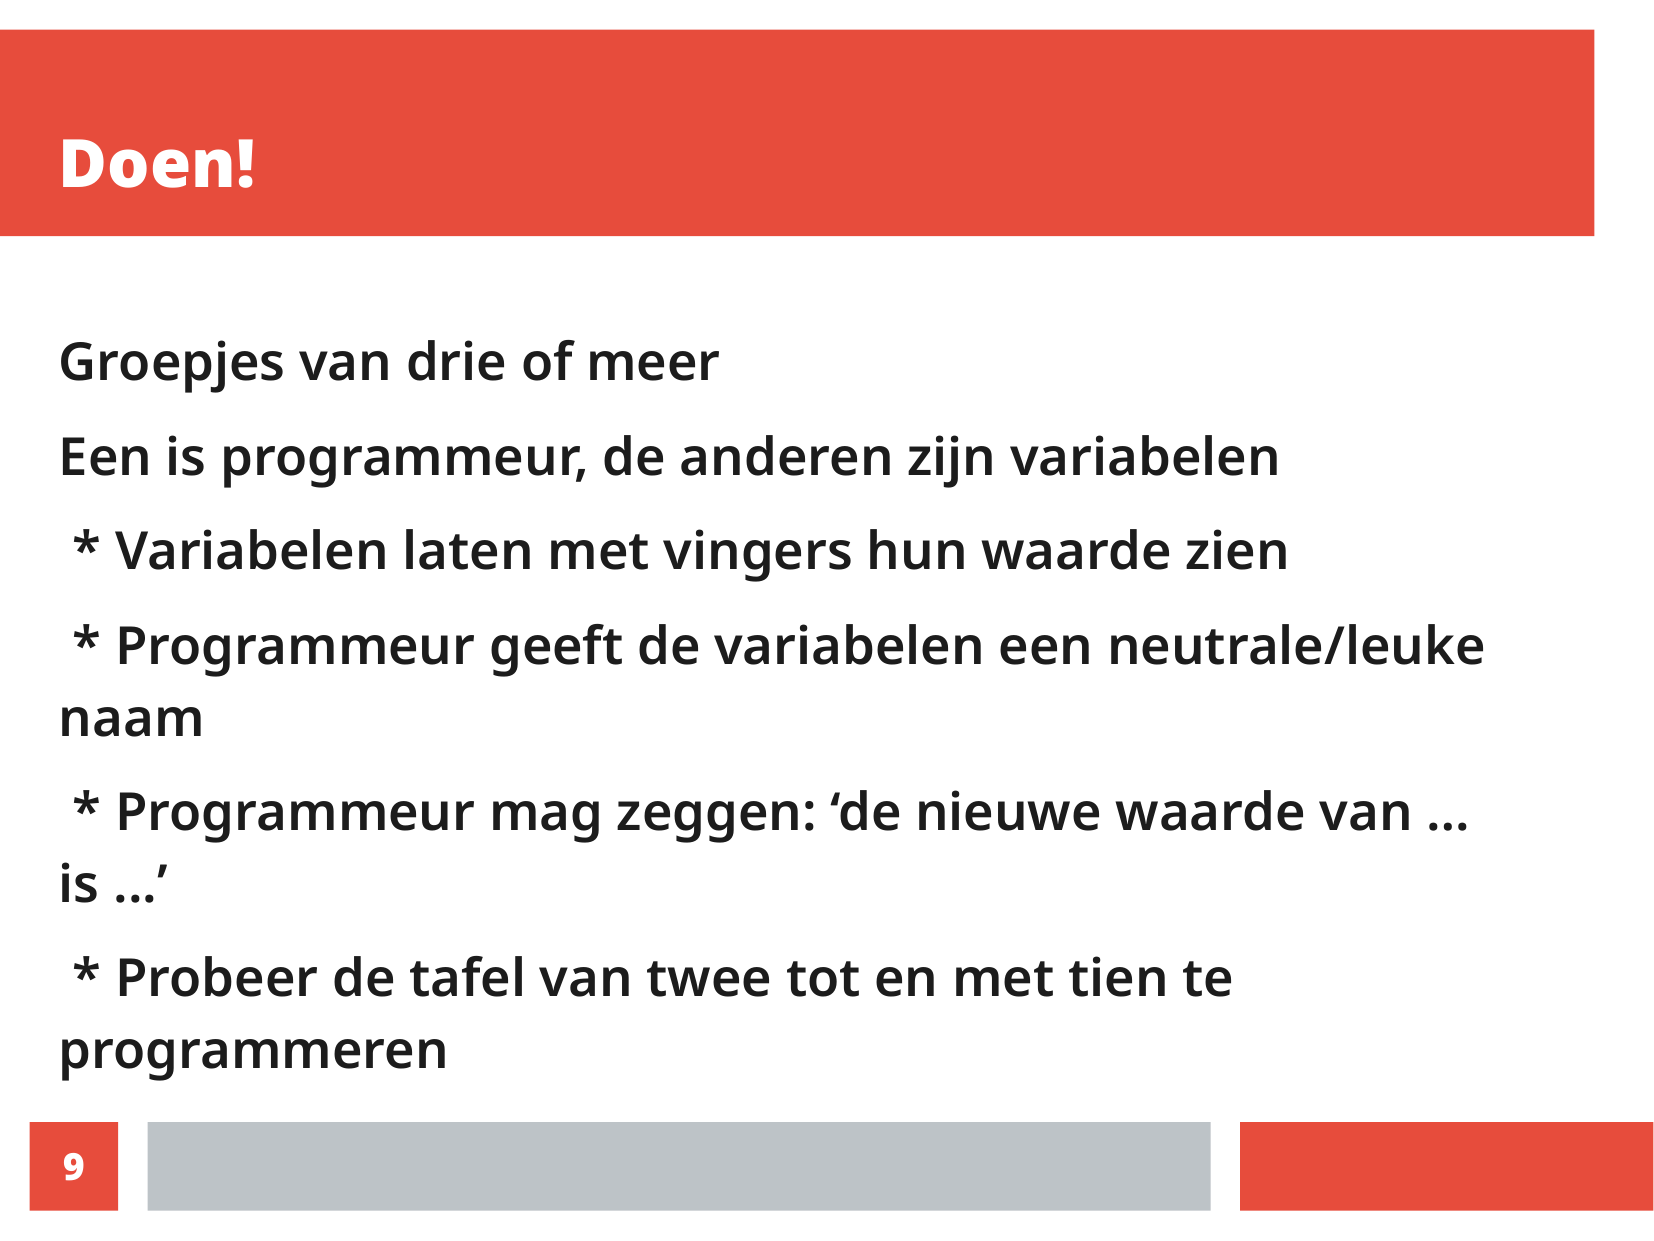

# Doen!
Groepjes van drie of meer
Een is programmeur, de anderen zijn variabelen
 * Variabelen laten met vingers hun waarde zien
 * Programmeur geeft de variabelen een neutrale/leuke naam
 * Programmeur mag zeggen: ‘de nieuwe waarde van … is ...’
 * Probeer de tafel van twee tot en met tien te programmeren
9